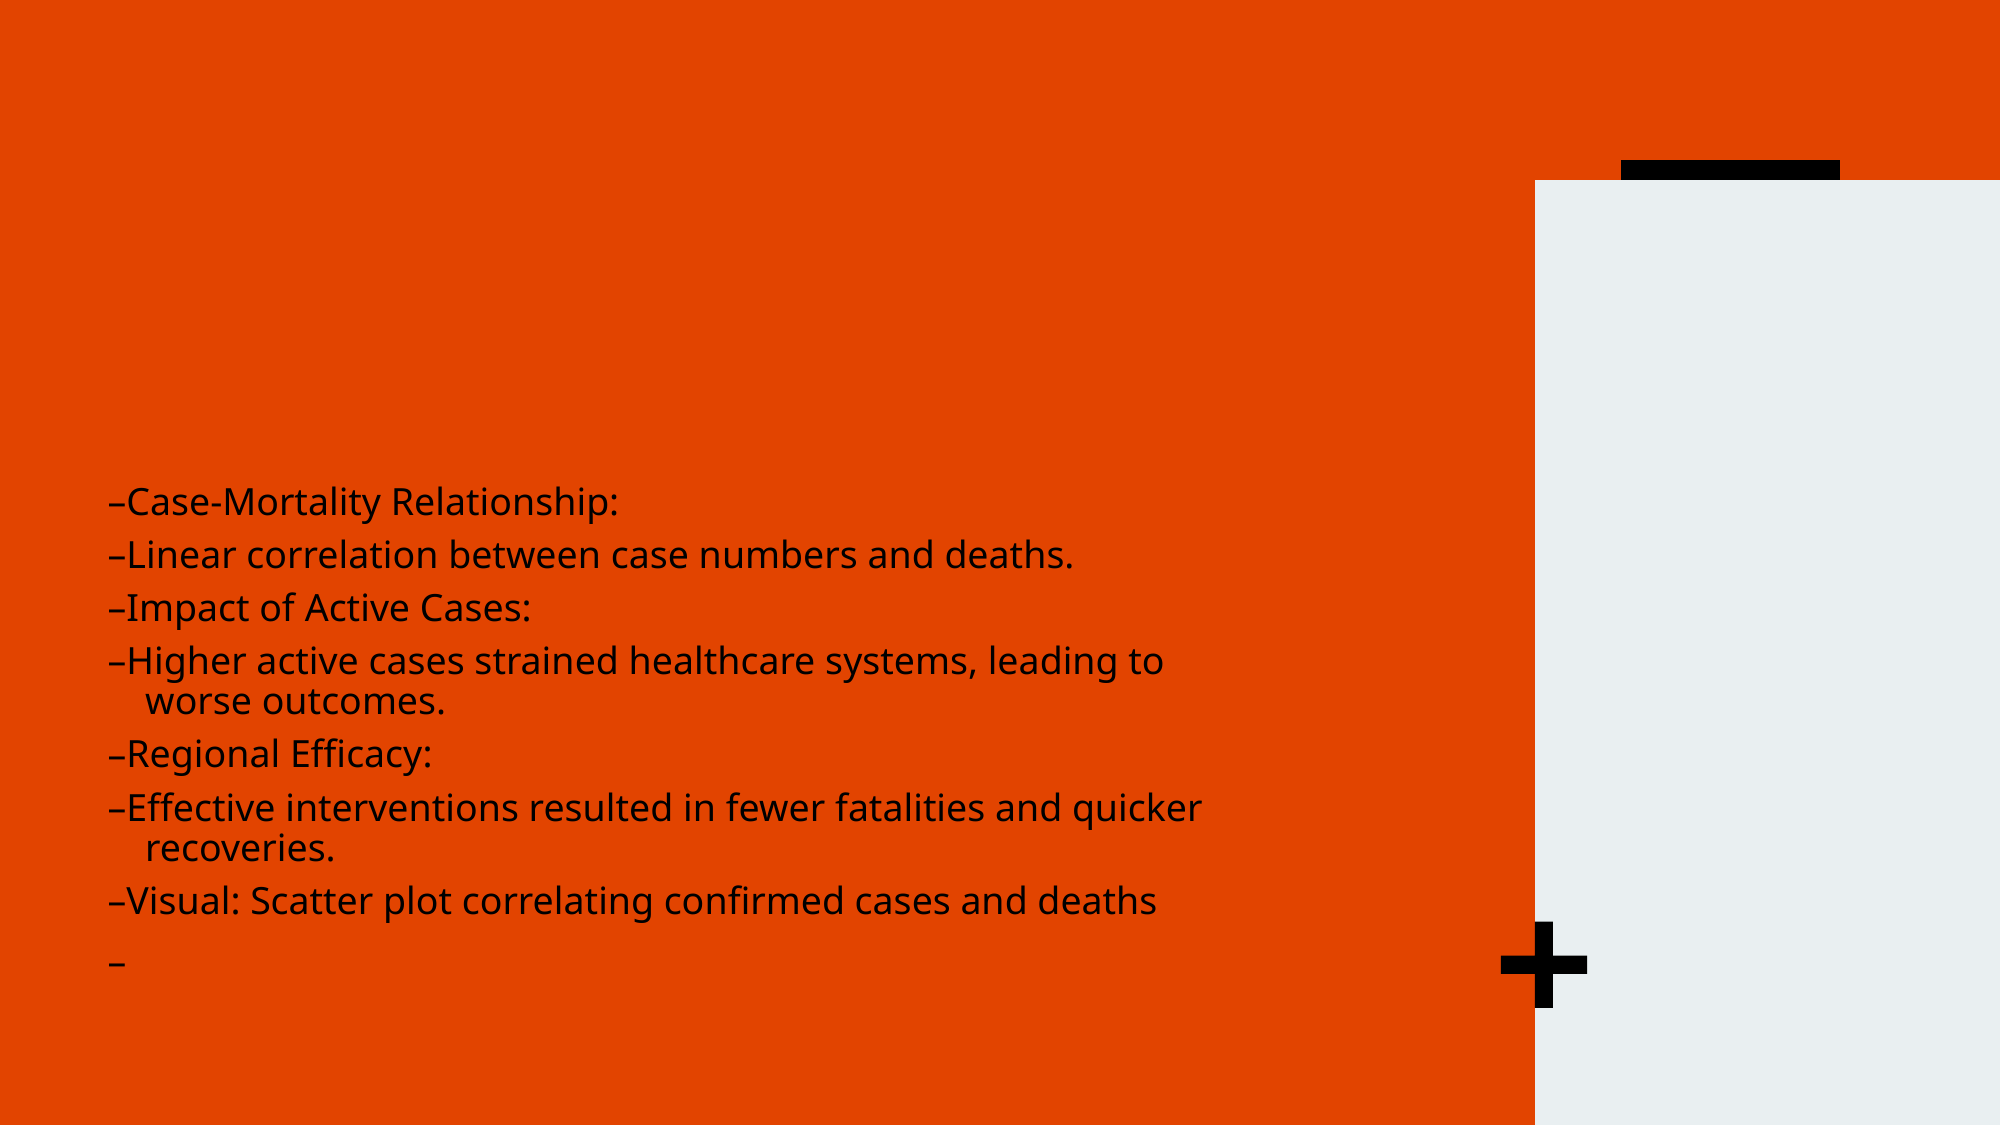

Case-Mortality Relationship:
Linear correlation between case numbers and deaths.
Impact of Active Cases:
Higher active cases strained healthcare systems, leading to worse outcomes.
Regional Efficacy:
Effective interventions resulted in fewer fatalities and quicker recoveries.
Visual: Scatter plot correlating confirmed cases and deaths